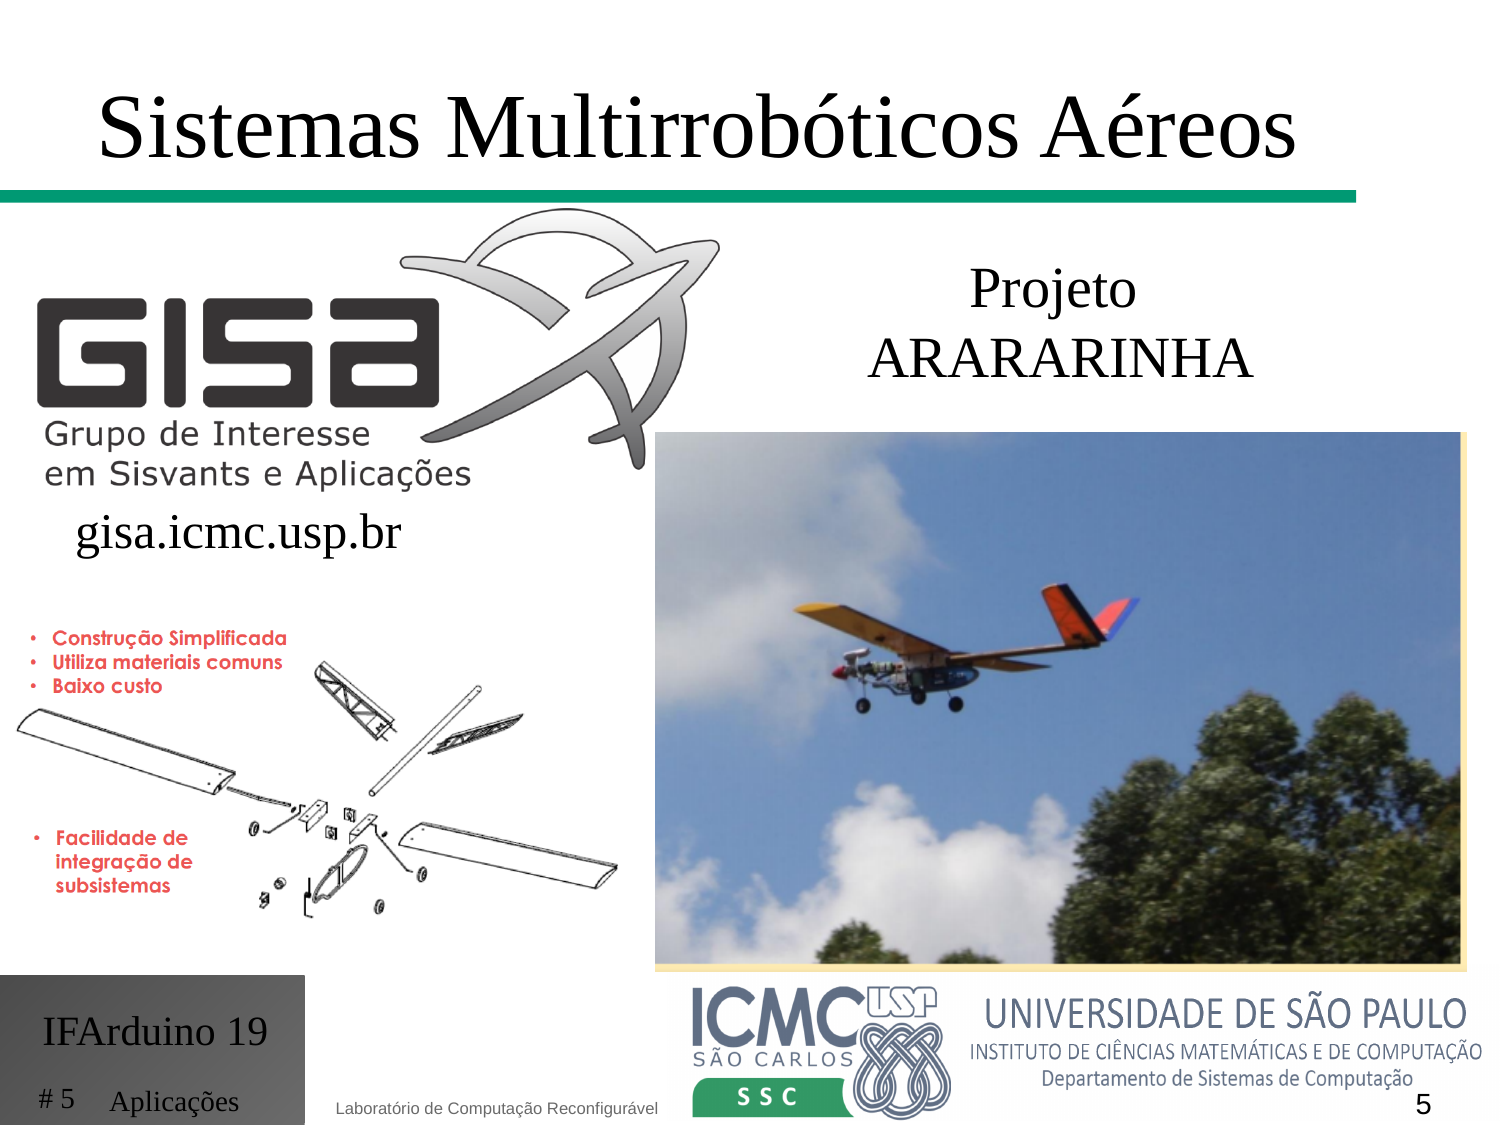

Sistemas Multirrobóticos Aéreos
Projeto
ARARARINHA
gisa.icmc.usp.br
Aplicações